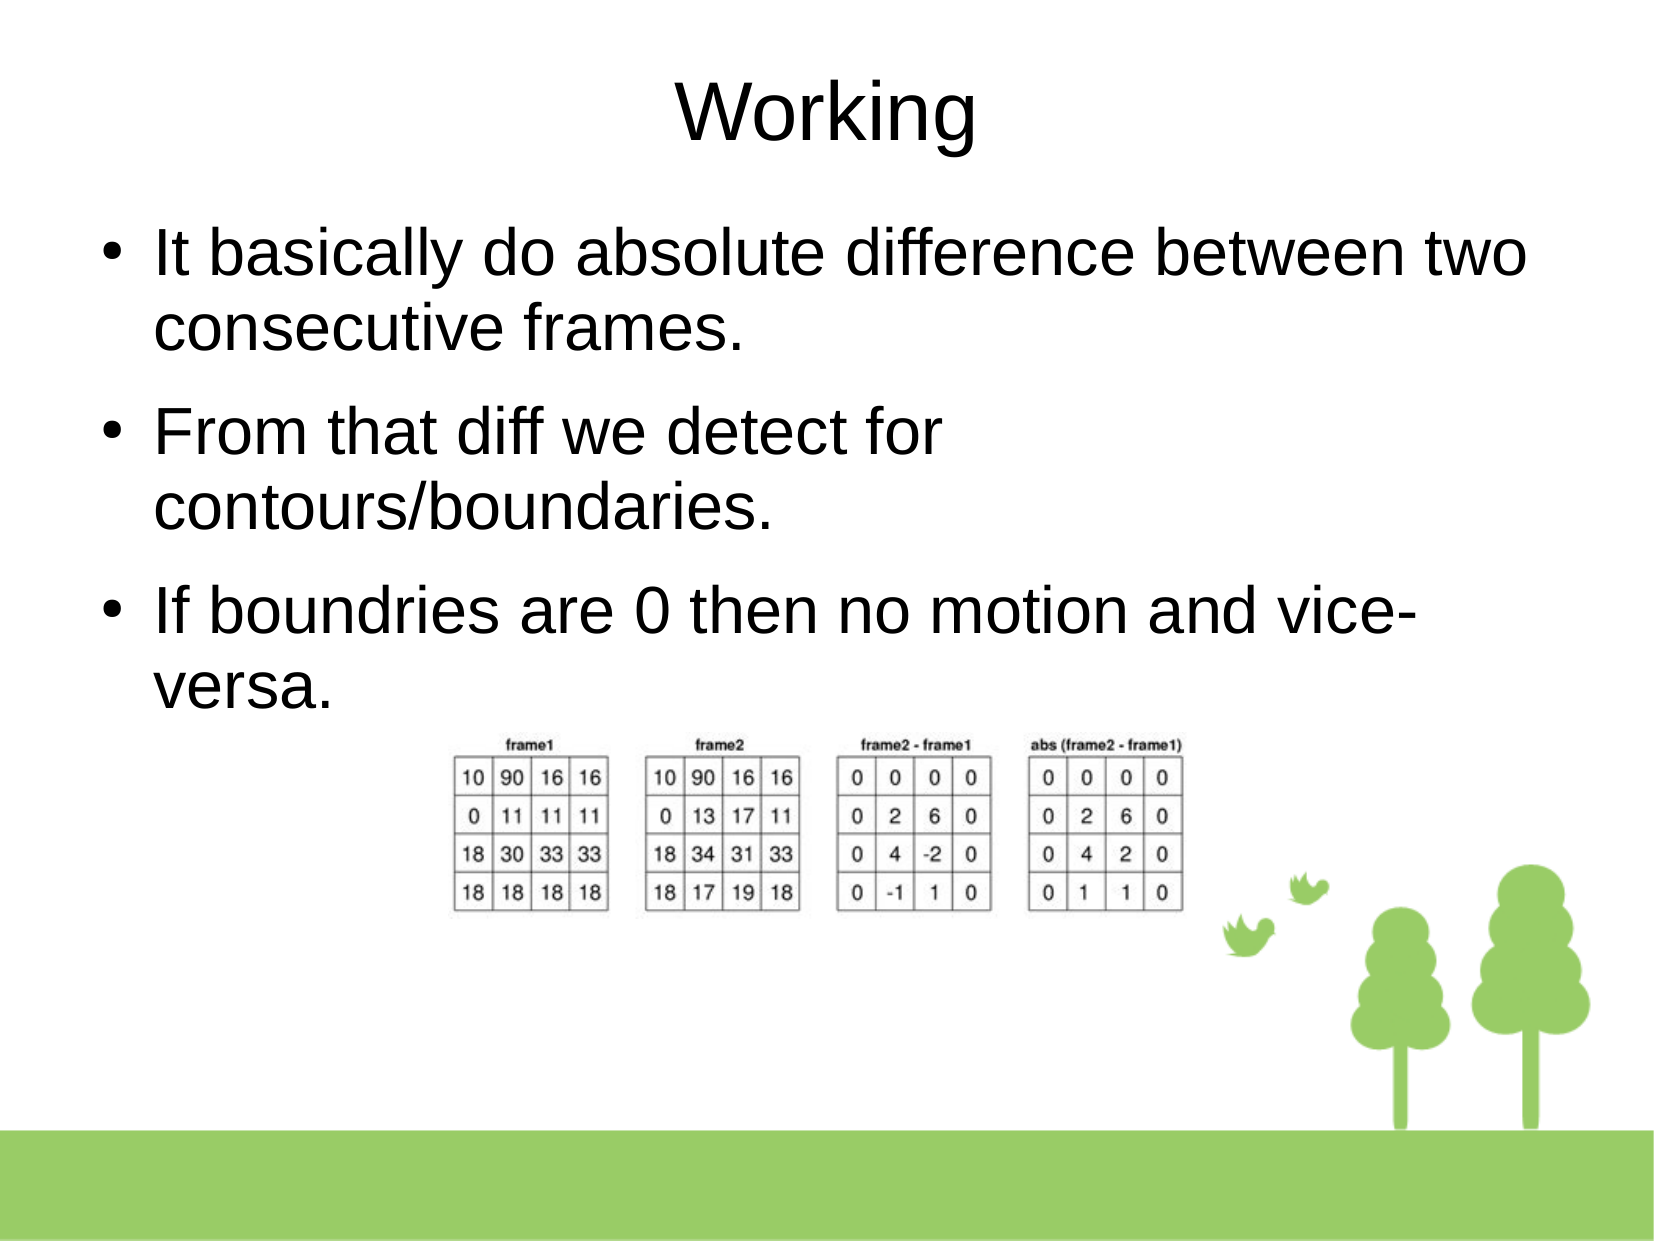

# Working
It basically do absolute difference between two consecutive frames.
From that diff we detect for contours/boundaries.
If boundries are 0 then no motion and vice-versa.